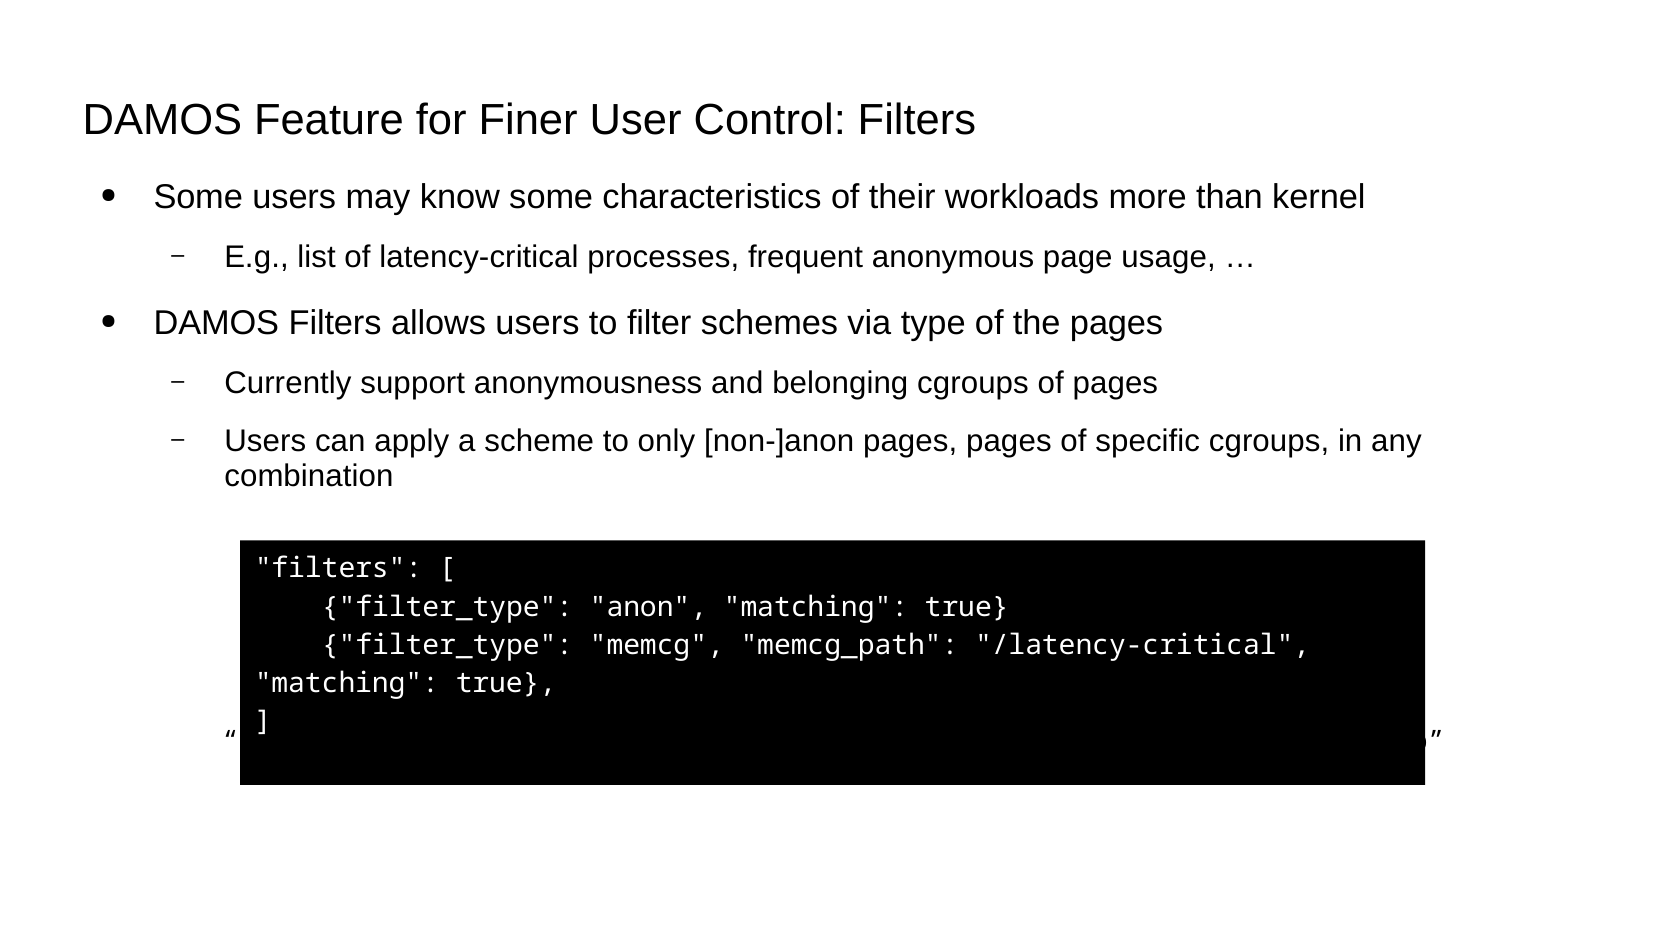

# DAMOS Feature for Finer User Control: Filters
Some users may know some characteristics of their workloads more than kernel
E.g., list of latency-critical processes, frequent anonymous page usage, …
DAMOS Filters allows users to filter schemes via type of the pages
Currently support anonymousness and belonging cgroups of pages
Users can apply a scheme to only [non-]anon pages, pages of specific cgroups, in any combination
"filters": [
 {"filter_type": "anon", "matching": true}
 {"filter_type": "memcg", "memcg_path": "/latency-critical", "matching": true},
]
“Do not apply the scheme to anonymous pages of ‘latency-critical’ cgroup”